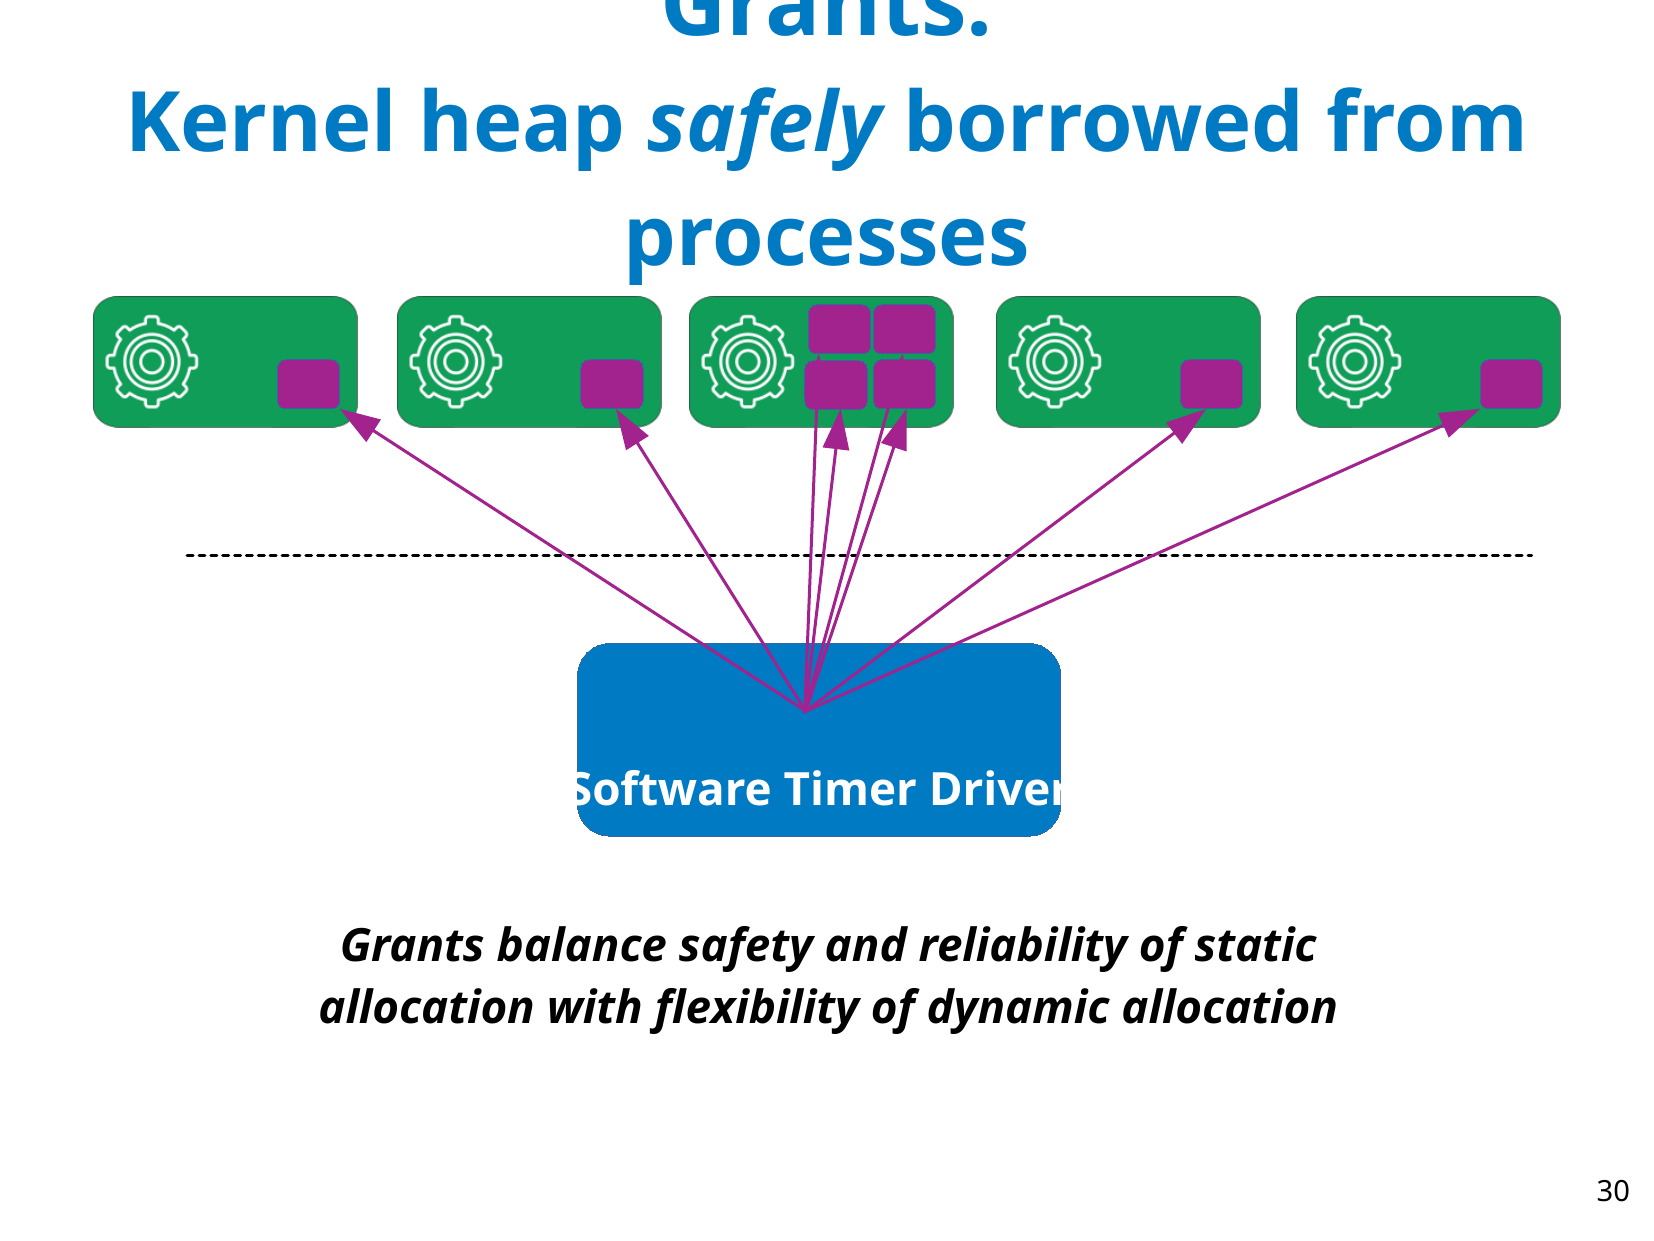

Grants:
Kernel heap safely borrowed from processes
Software Timer Driver
Grants balance safety and reliability of static allocation with flexibility of dynamic allocation
30